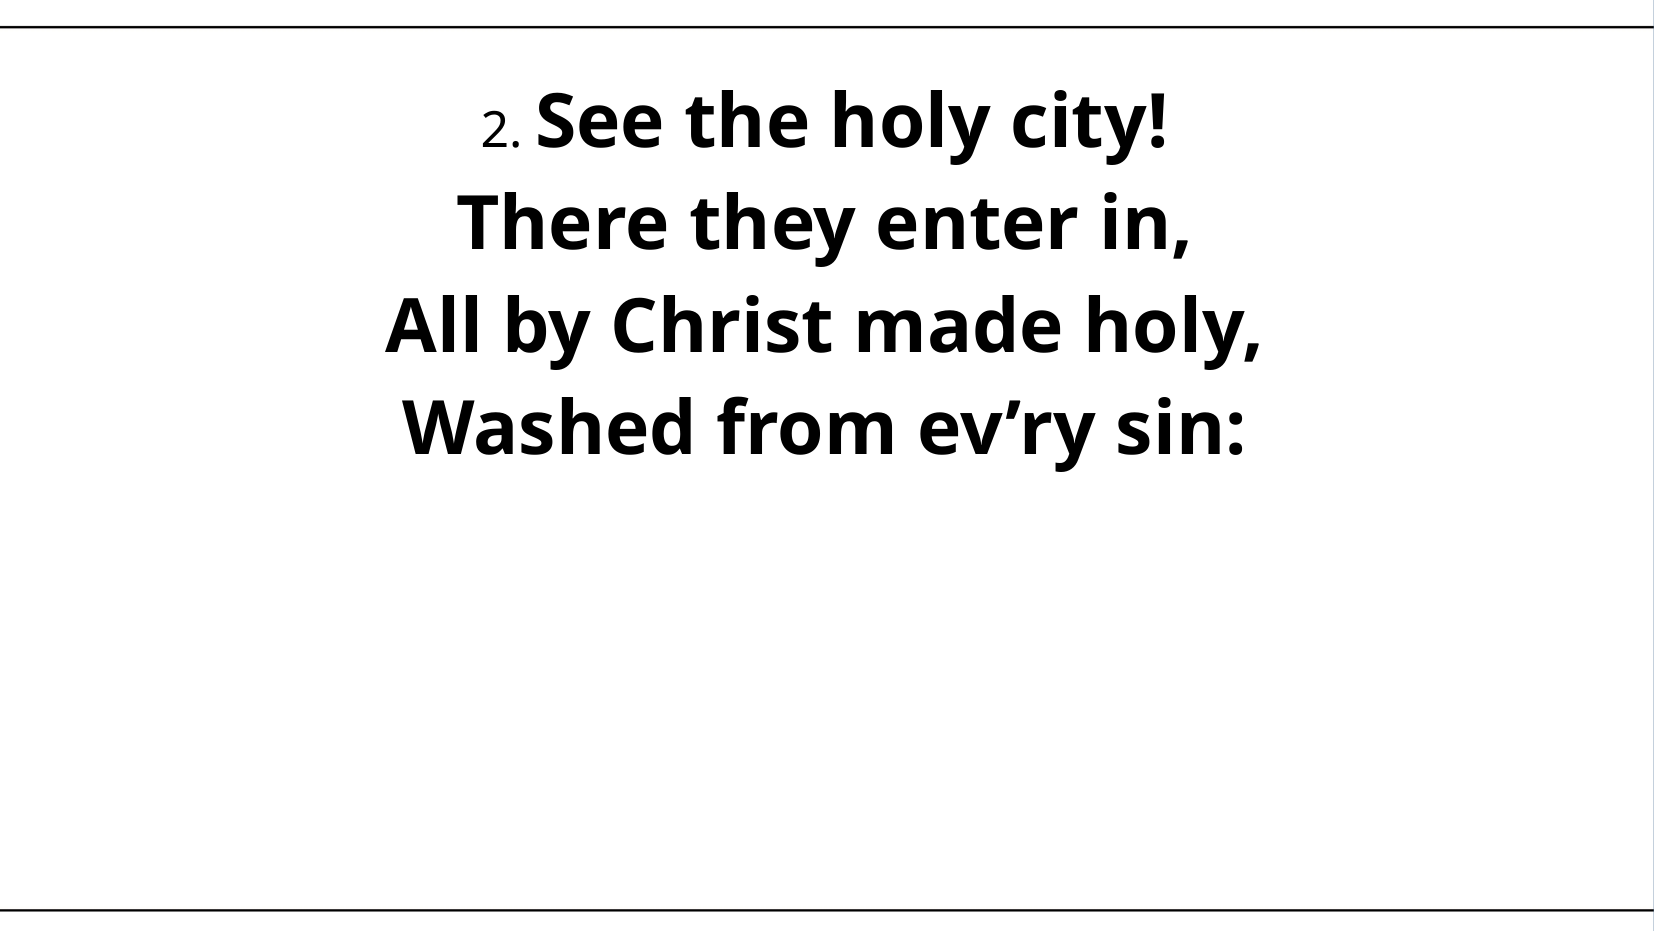

2. See the holy city!
There they enter in,
All by Christ made holy,
Washed from ev’ry sin: